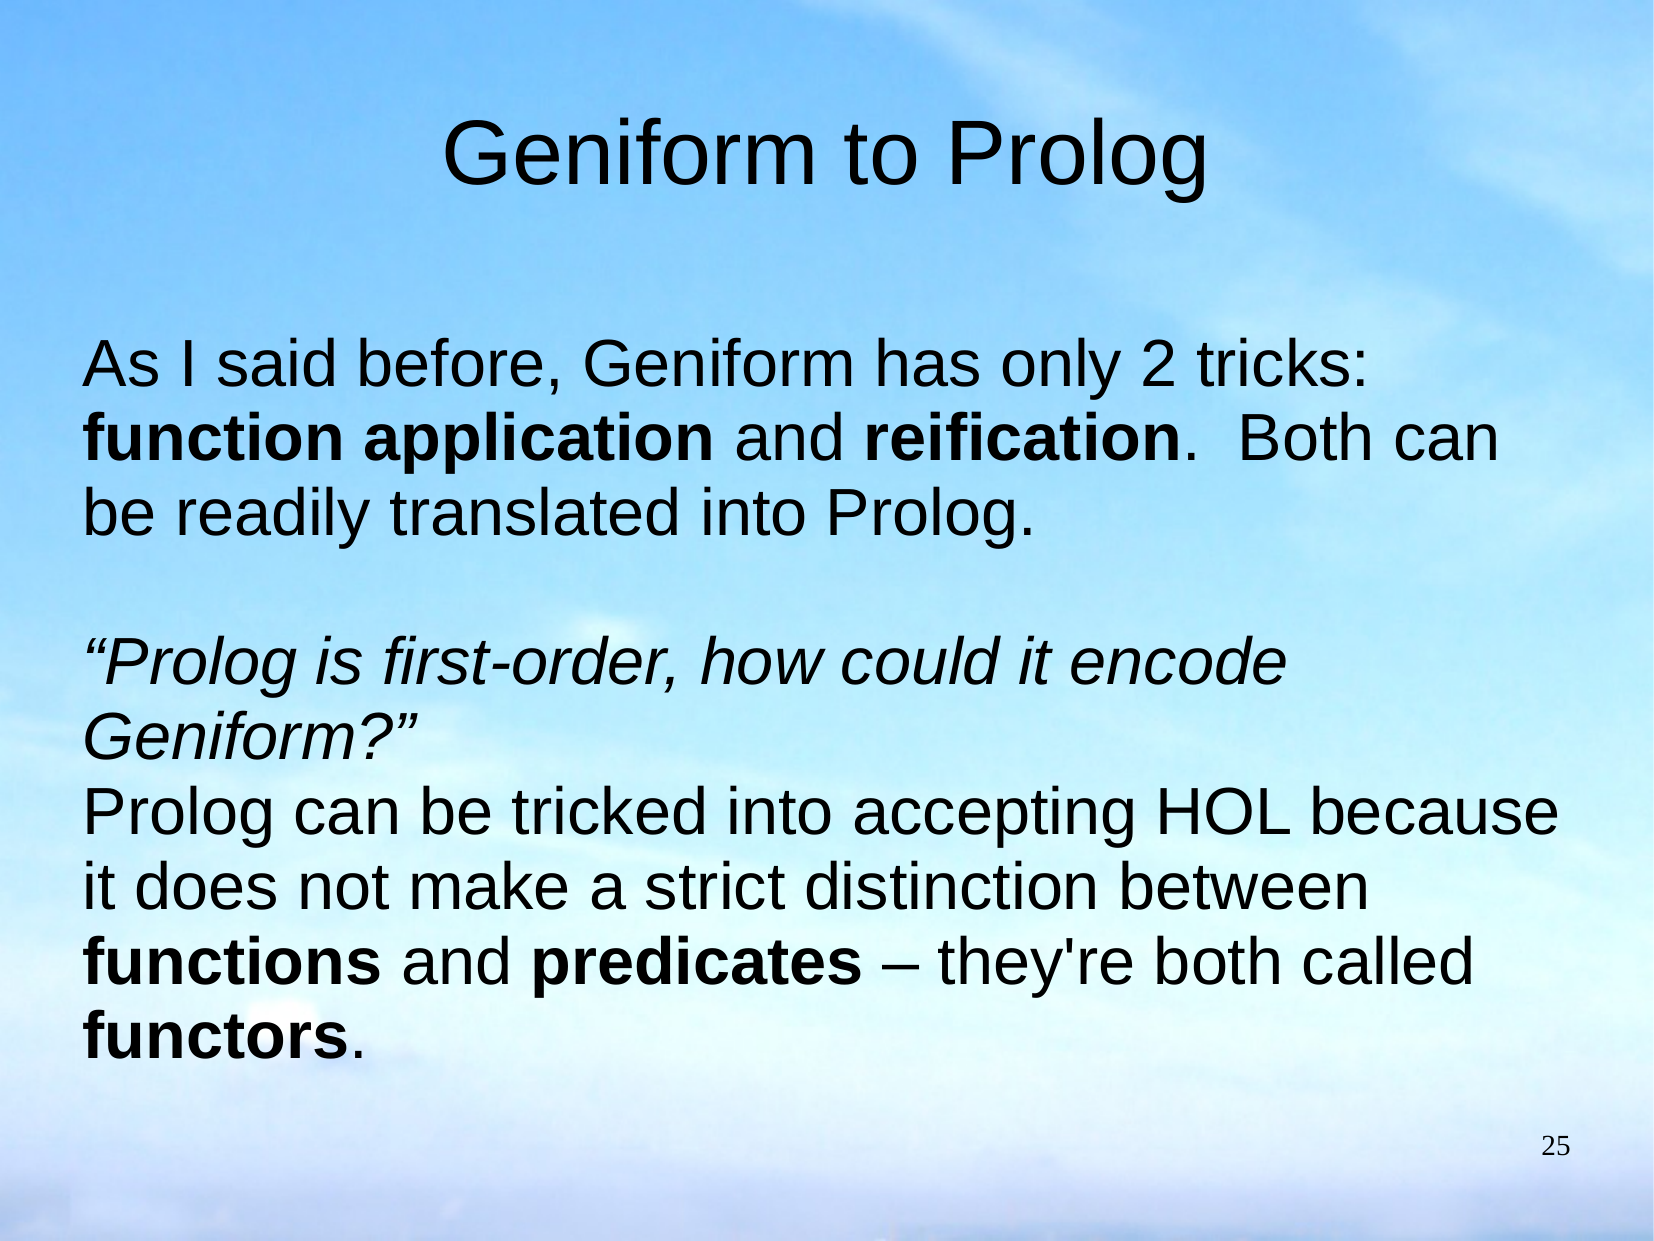

# Geniform to Prolog
As I said before, Geniform has only 2 tricks: function application and reification. Both can be readily translated into Prolog.
“Prolog is first-order, how could it encode Geniform?”
Prolog can be tricked into accepting HOL because it does not make a strict distinction between functions and predicates – they're both called functors.
25